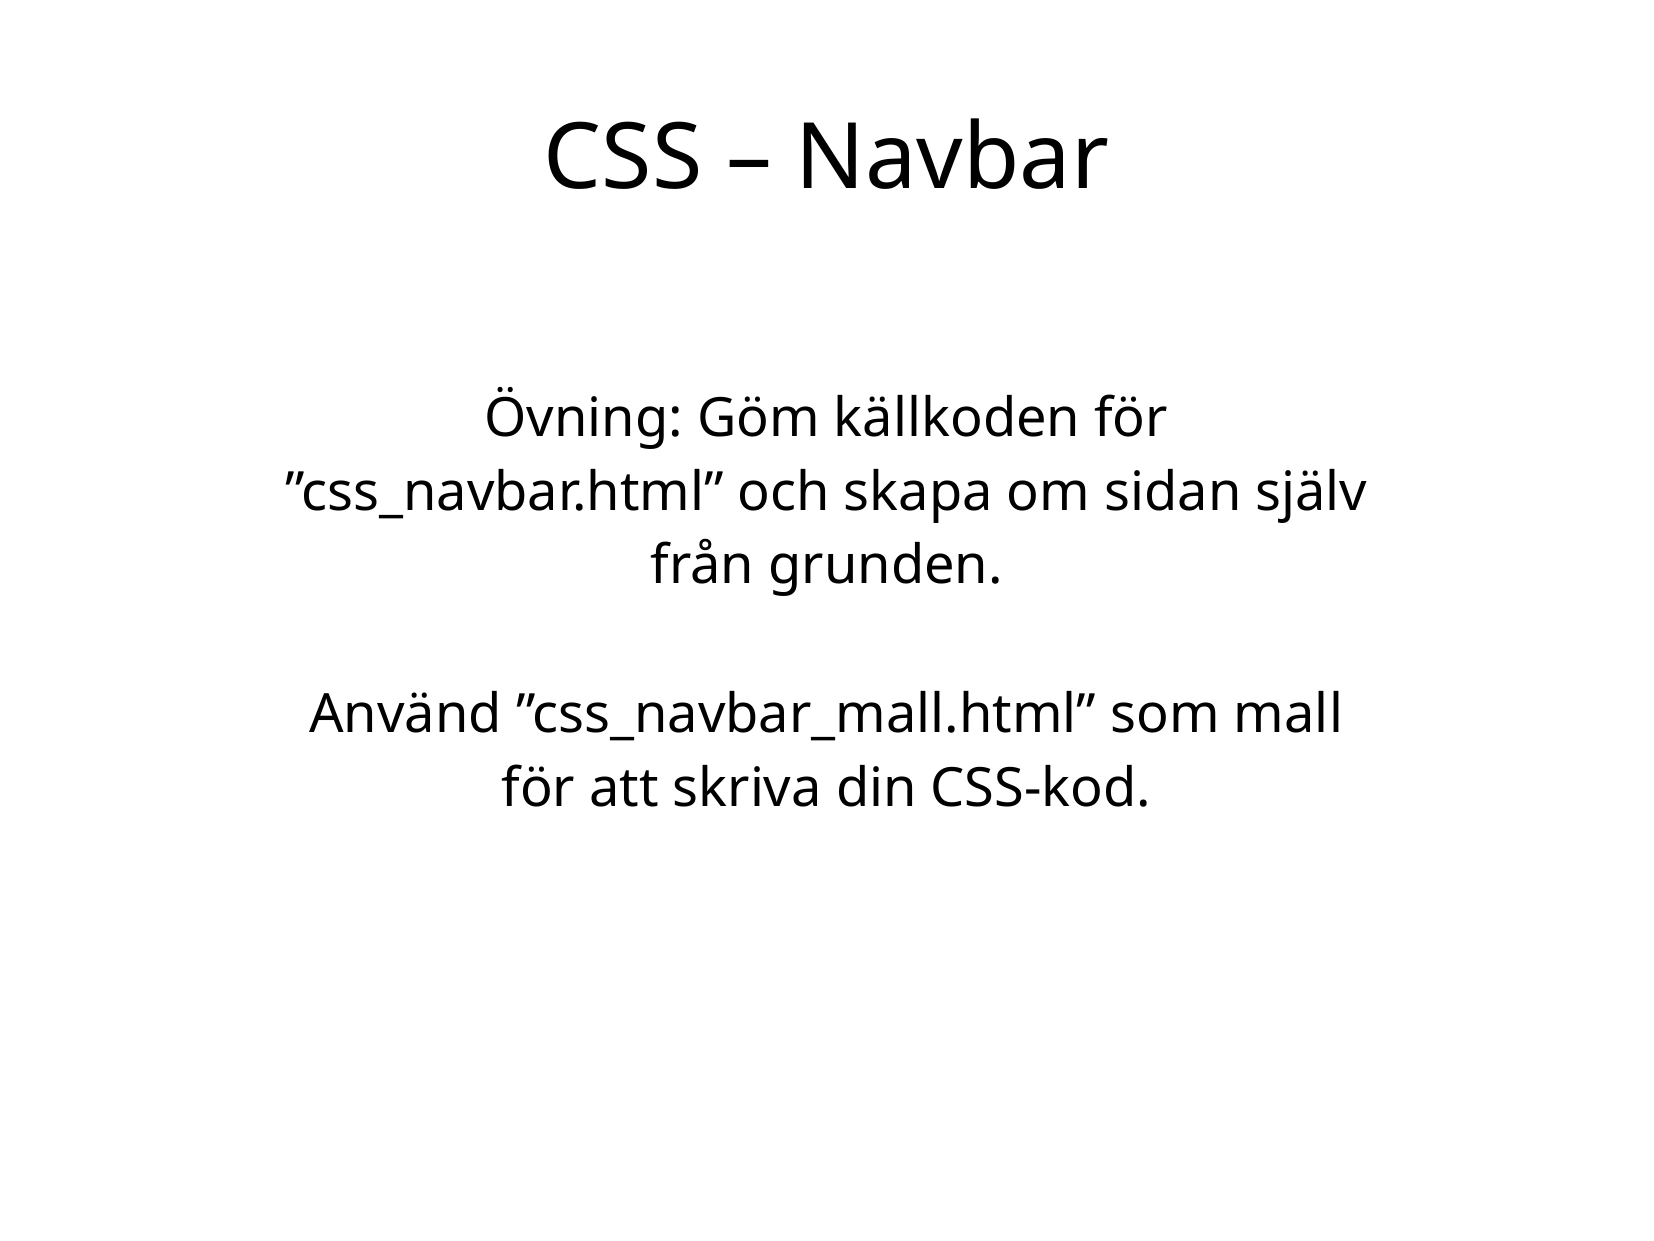

# CSS – Navbar
Övning: Göm källkoden för ”css_navbar.html” och skapa om sidan själv från grunden.
Använd ”css_navbar_mall.html” som mall för att skriva din CSS-kod.